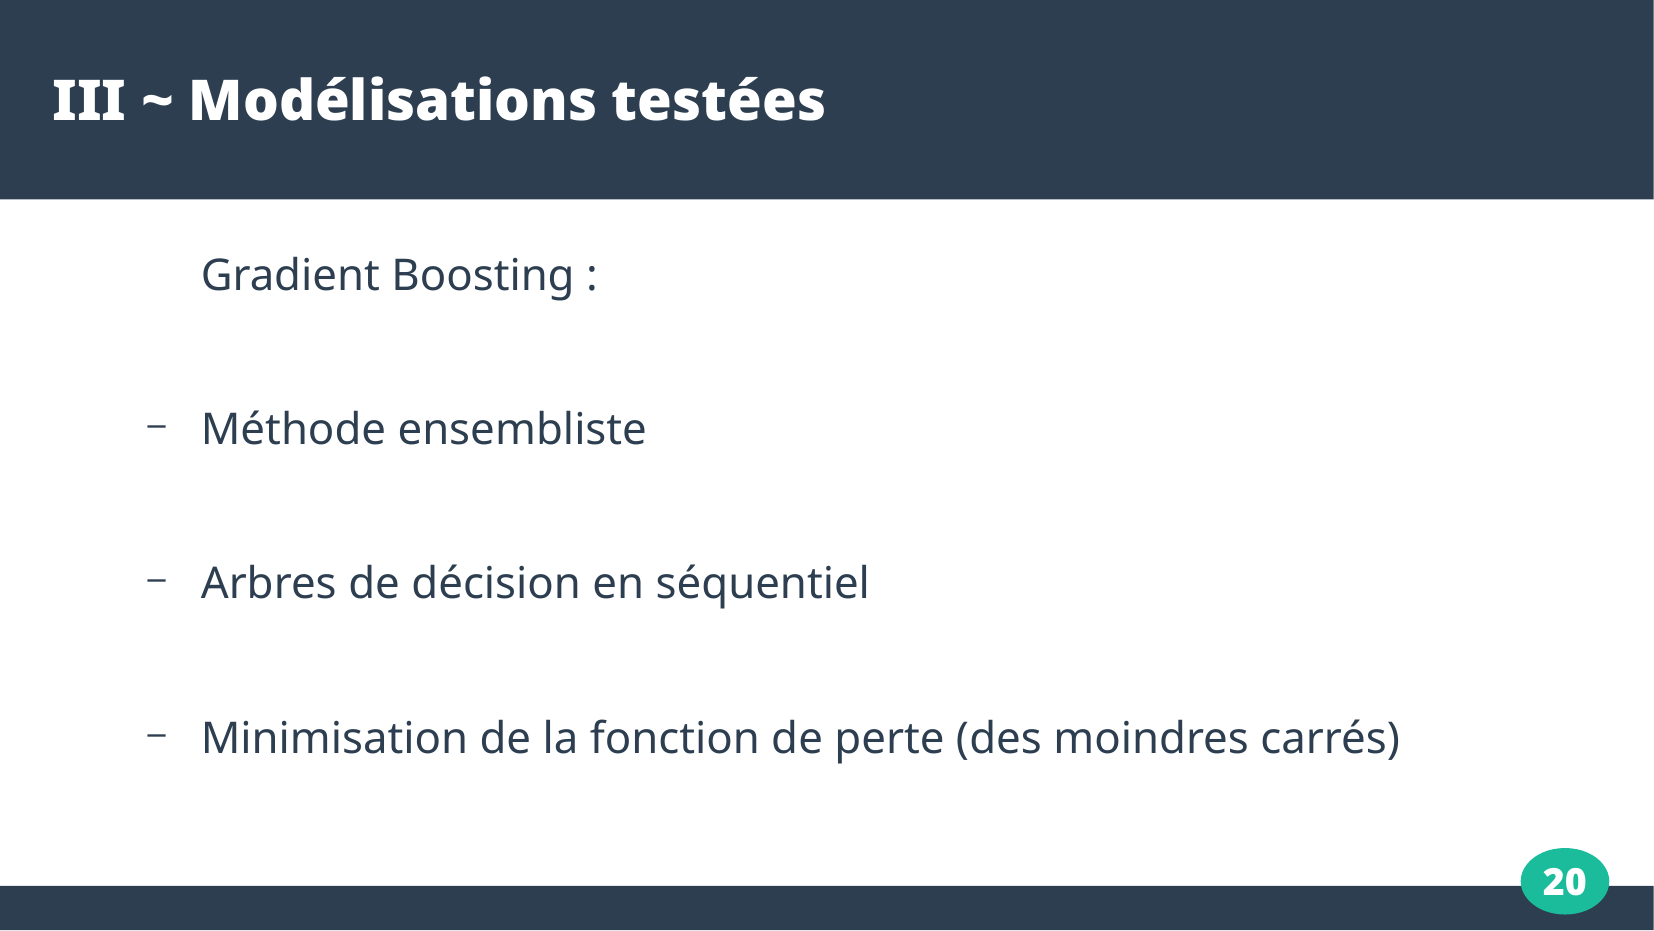

# III ~ Modélisations testées
Gradient Boosting :
Méthode ensembliste
Arbres de décision en séquentiel
Minimisation de la fonction de perte (des moindres carrés)
20